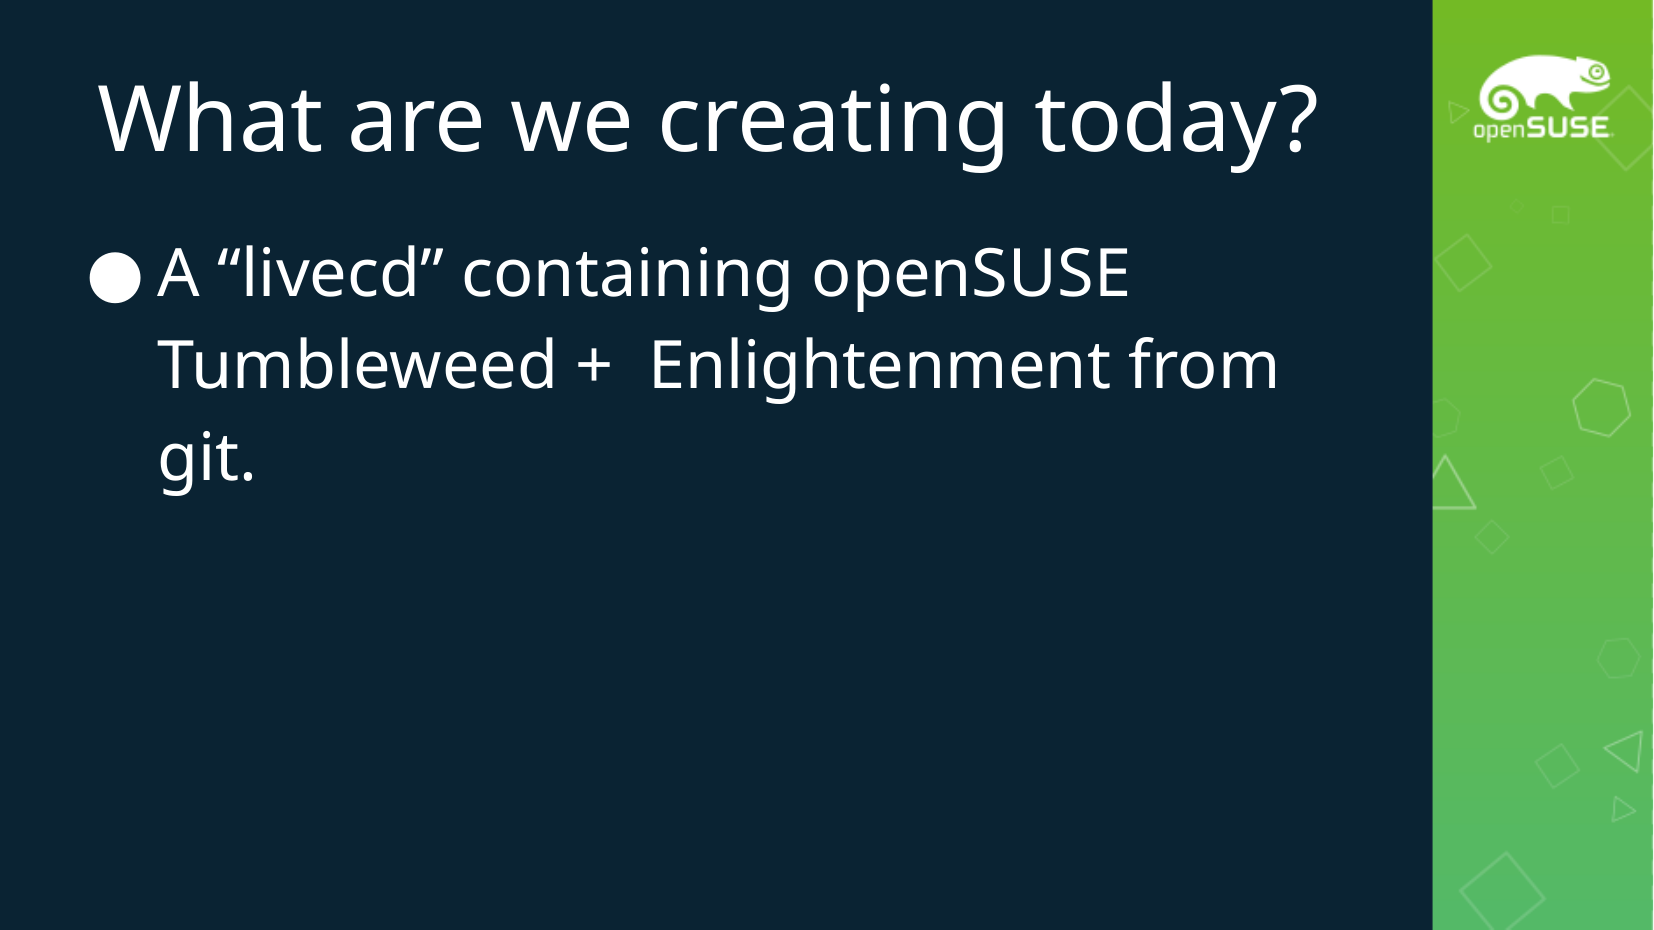

# What are we creating today?
A “livecd” containing openSUSE Tumbleweed + Enlightenment from git.